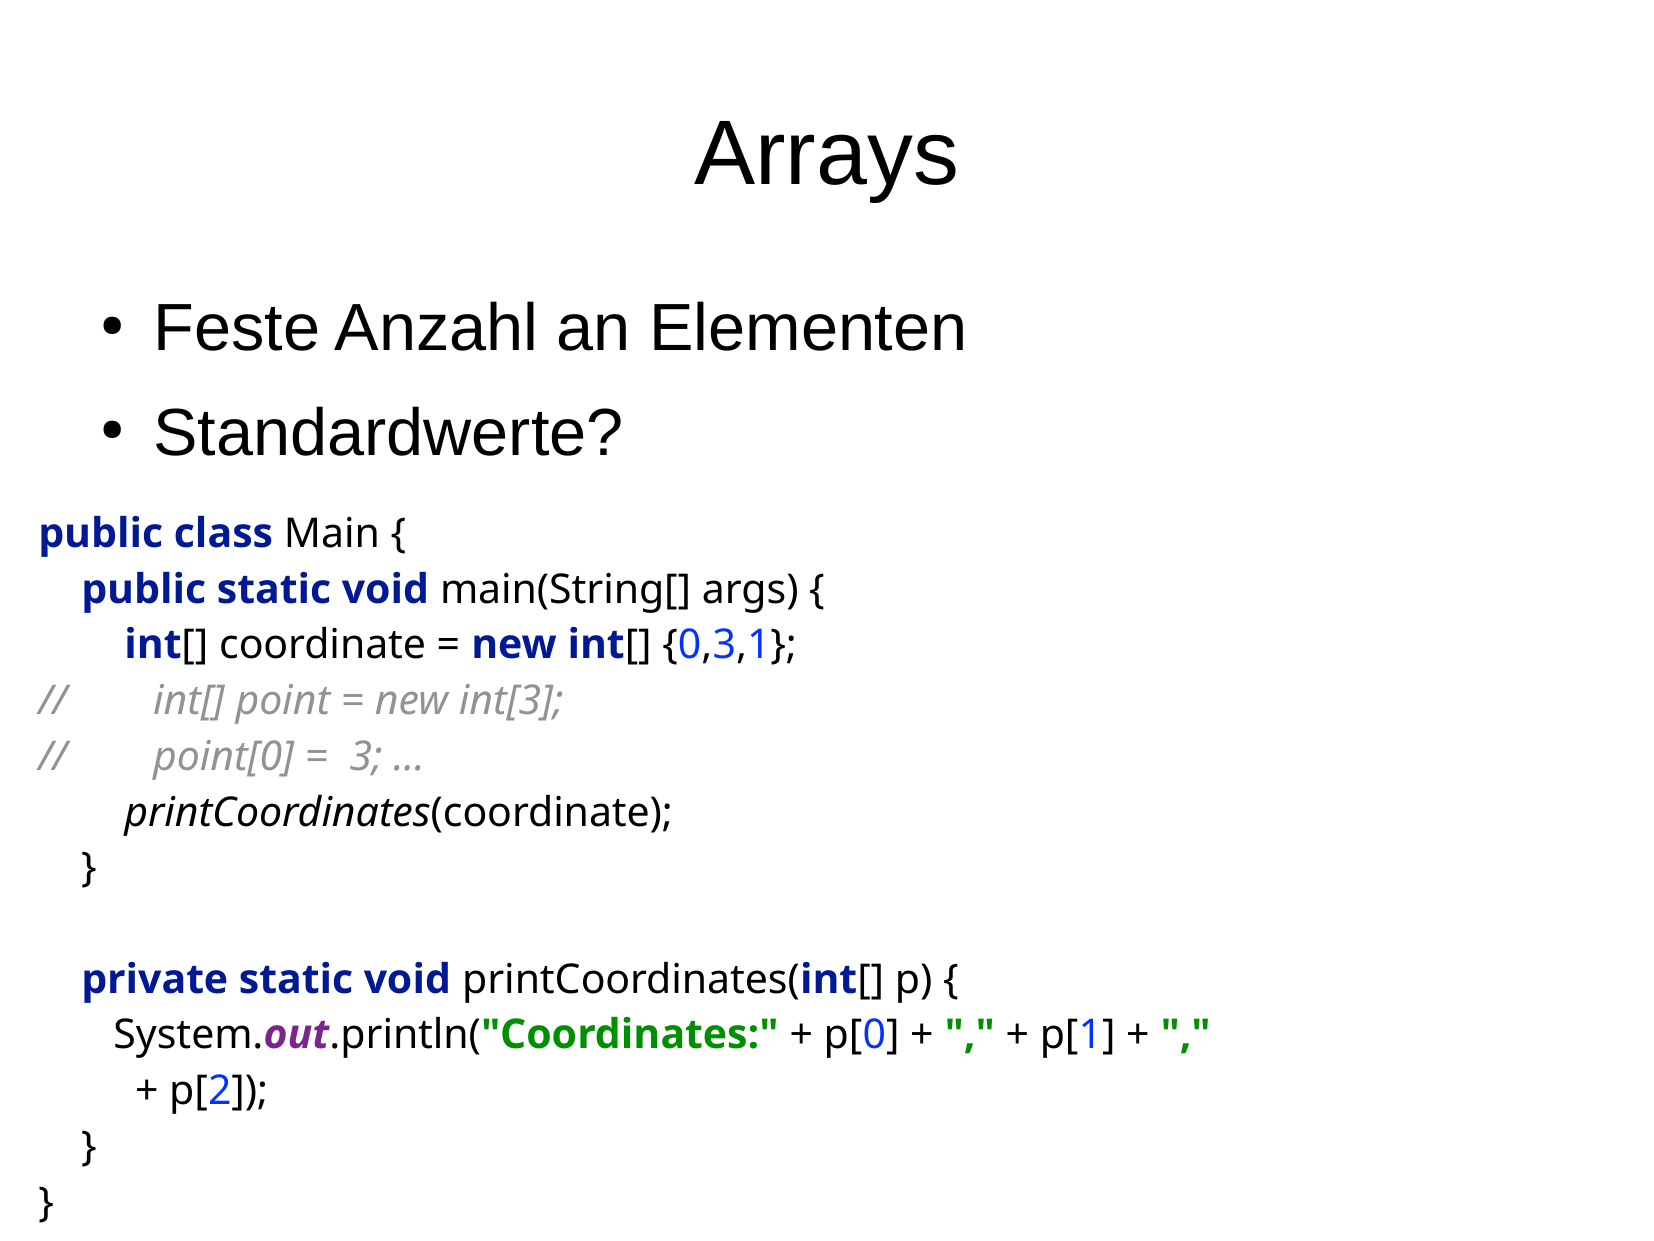

# Arrays
Feste Anzahl an Elementen
Standardwerte?
public class Main {
 public static void main(String[] args) {
 int[] coordinate = new int[] {0,3,1};
// int[] point = new int[3];
// point[0] = 3; ...
 printCoordinates(coordinate);
 }
 private static void printCoordinates(int[] p) {
 System.out.println("Coordinates:" + p[0] + "," + p[1] + ","
 + p[2]);
 }
}